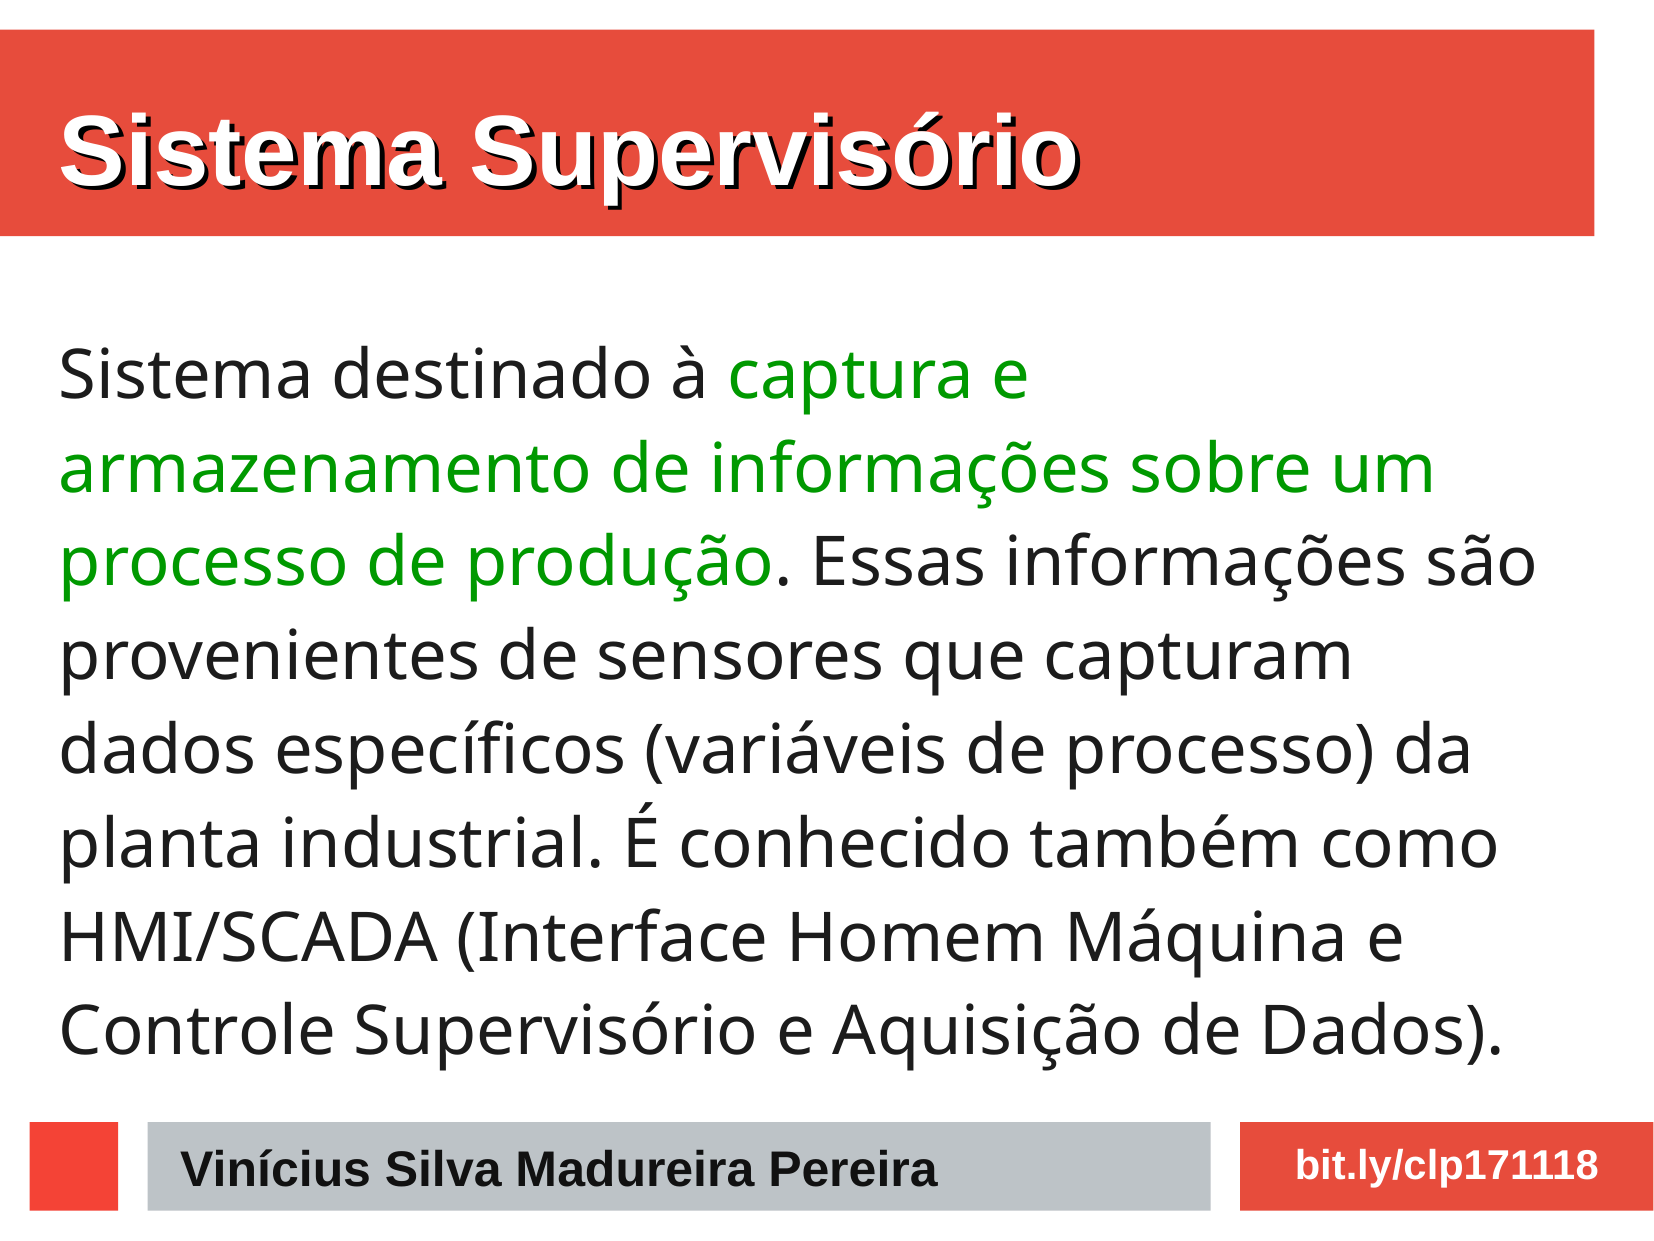

# Sistema Supervisório
Sistema destinado à captura e armazenamento de informações sobre um processo de produção. Essas informações são provenientes de sensores que capturam dados específicos (variáveis de processo) da planta industrial. É conhecido também como HMI/SCADA (Interface Homem Máquina e Controle Supervisório e Aquisição de Dados).
Vinícius Silva Madureira Pereira
bit.ly/clp171118